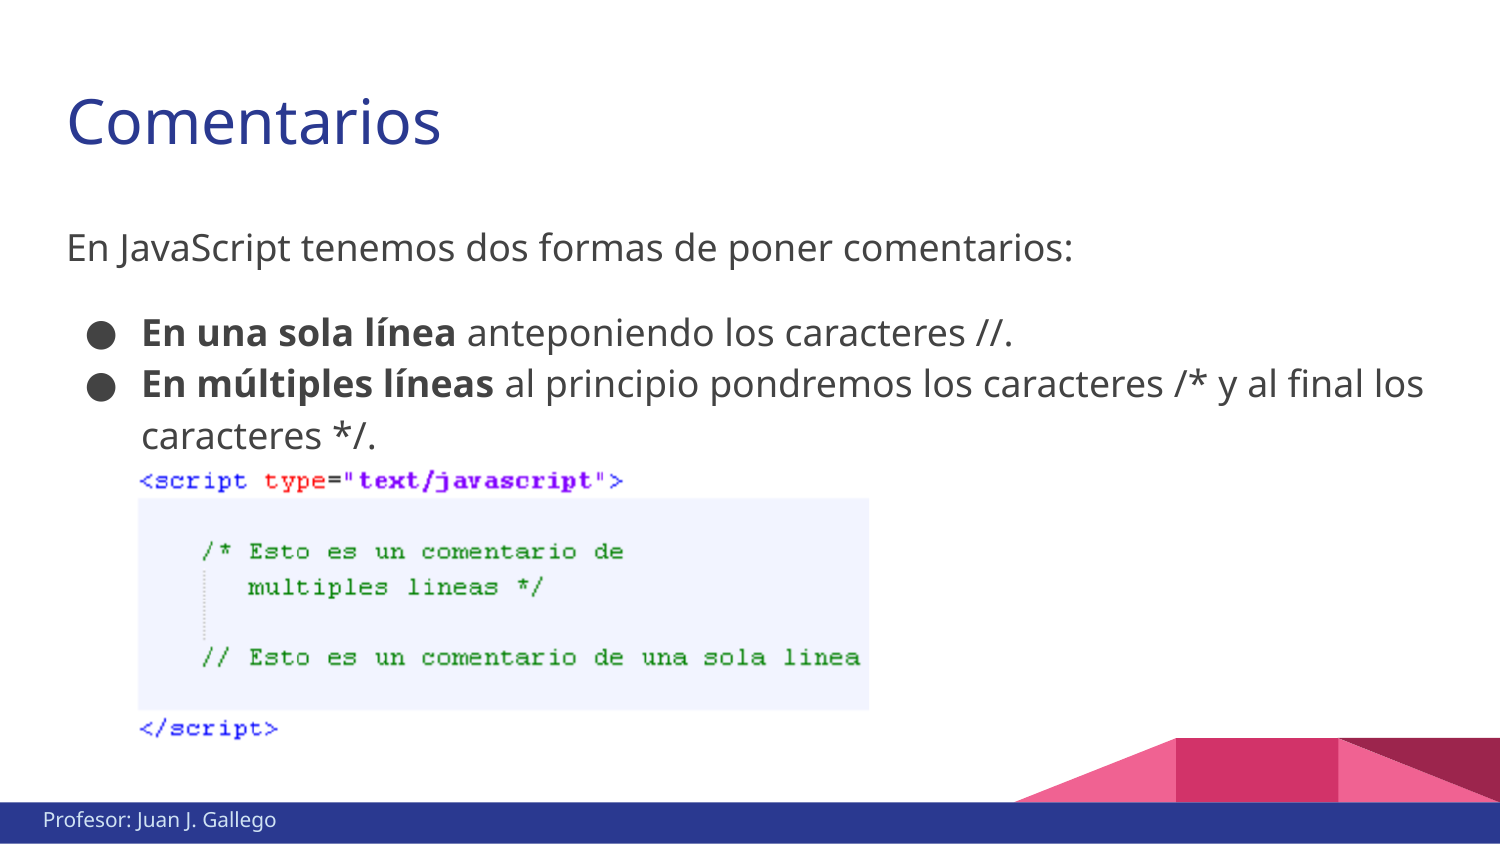

# Comentarios
En JavaScript tenemos dos formas de poner comentarios:
En una sola línea anteponiendo los caracteres //.
En múltiples líneas al principio pondremos los caracteres /* y al final los caracteres */.